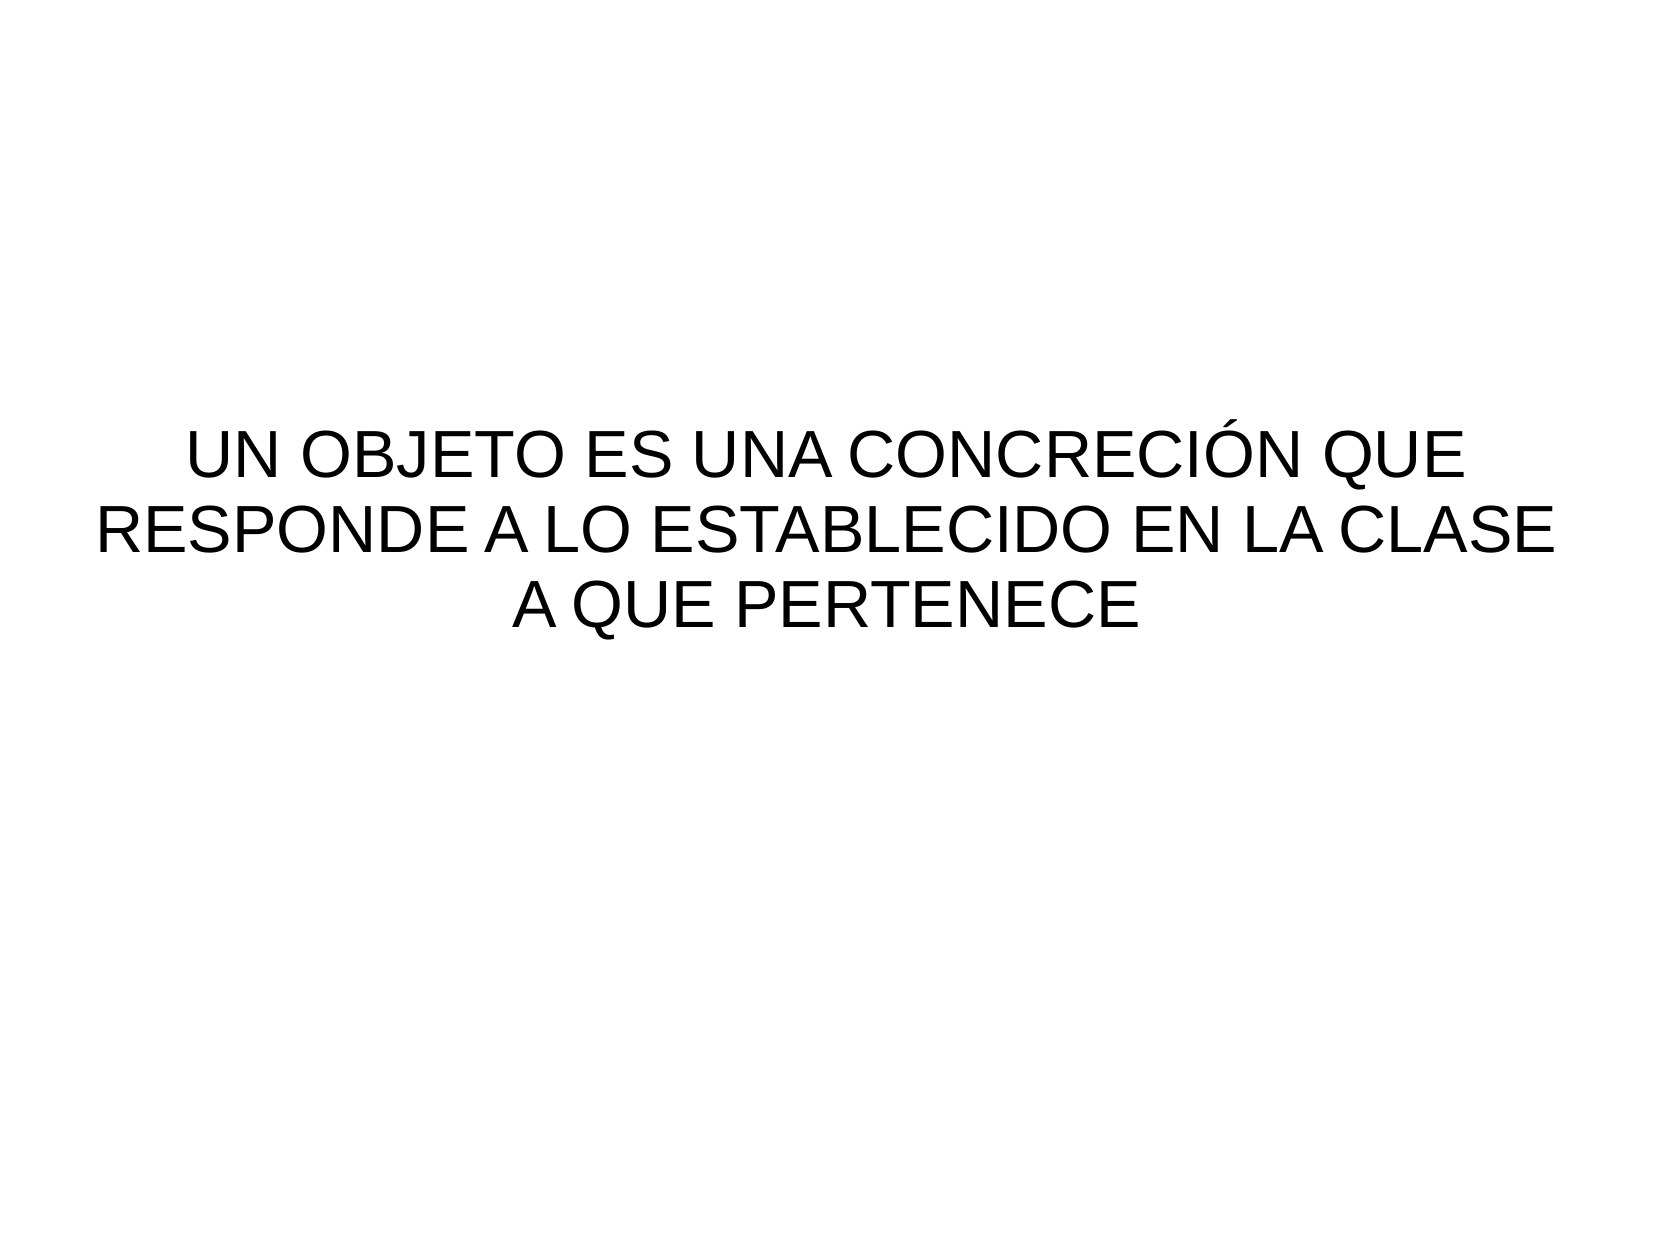

# UN OBJETO ES UNA CONCRECIÓN QUE RESPONDE A LO ESTABLECIDO EN LA CLASE A QUE PERTENECE